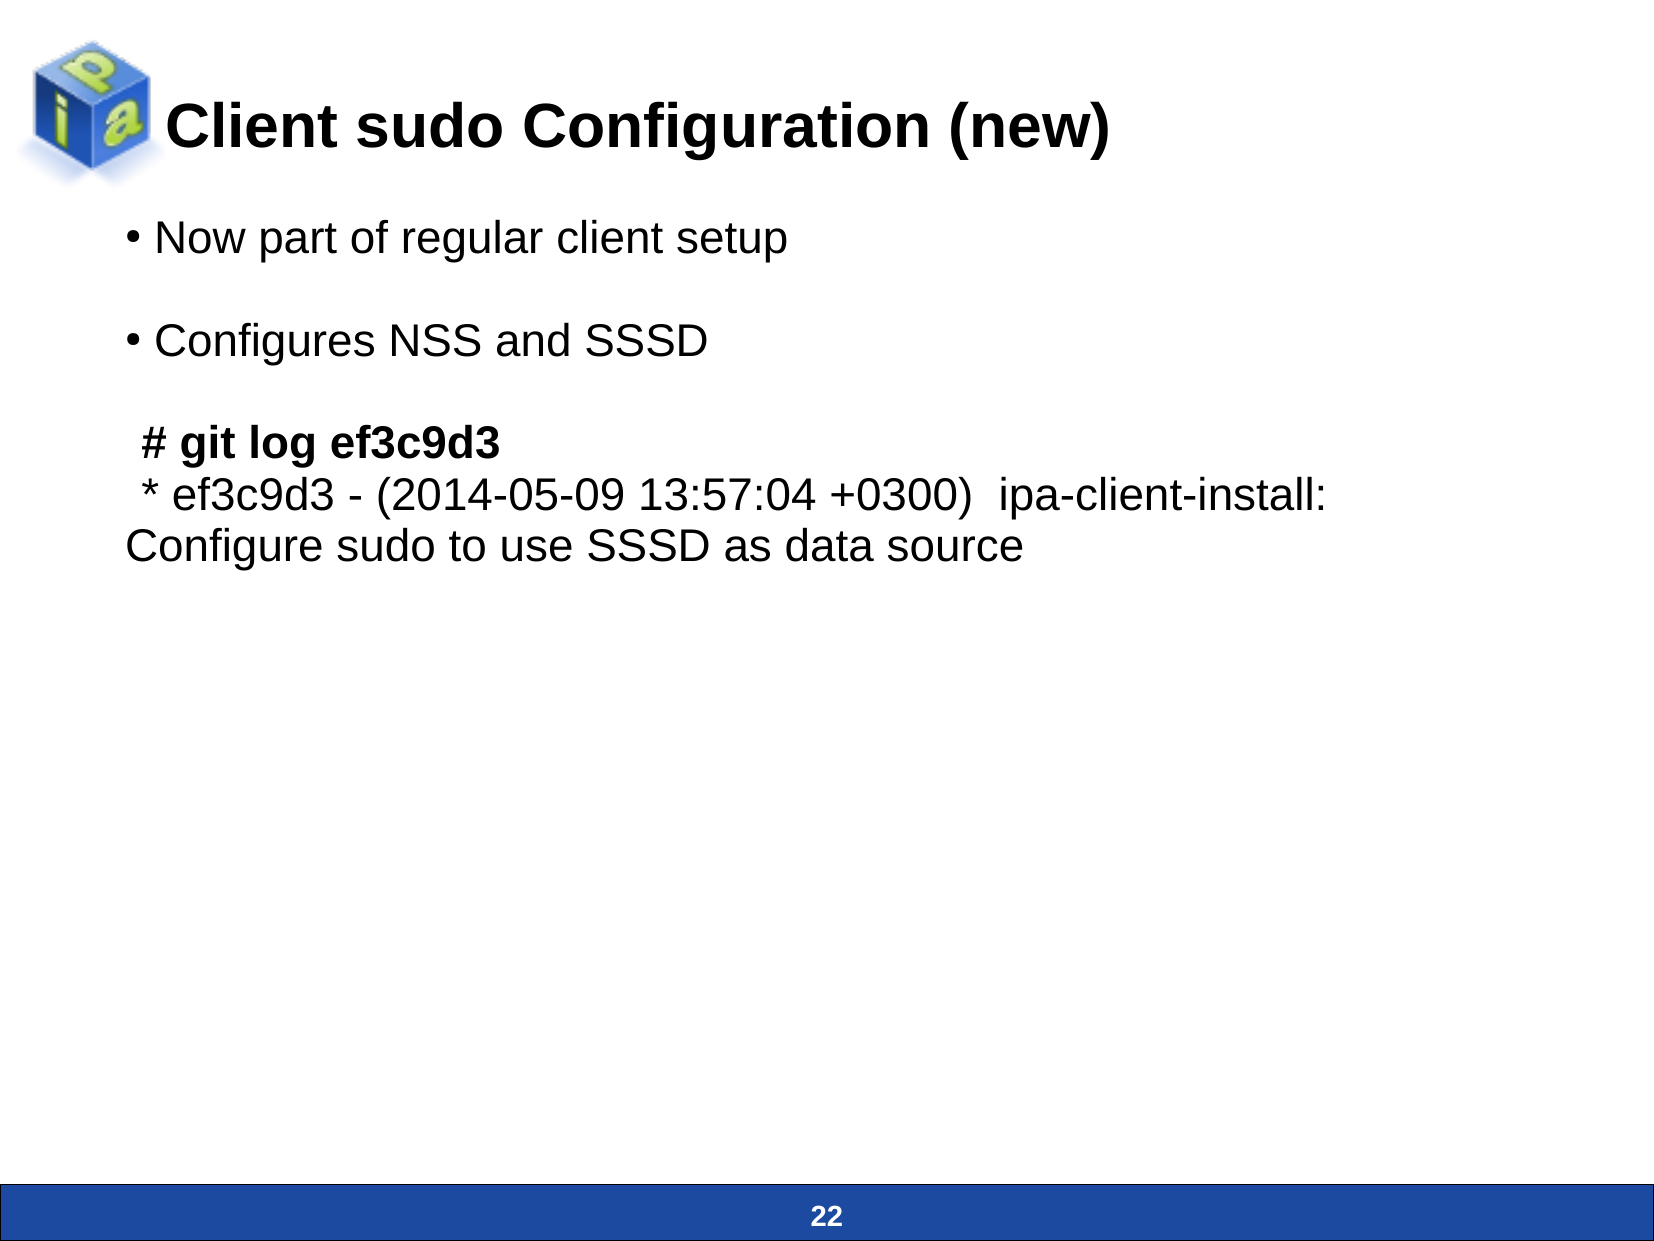

# Client sudo Configuration (new)
 Now part of regular client setup
 Configures NSS and SSSD
# git log ef3c9d3
* ef3c9d3 - (2014-05-09 13:57:04 +0300) ipa-client-install: Configure sudo to use SSSD as data source
22